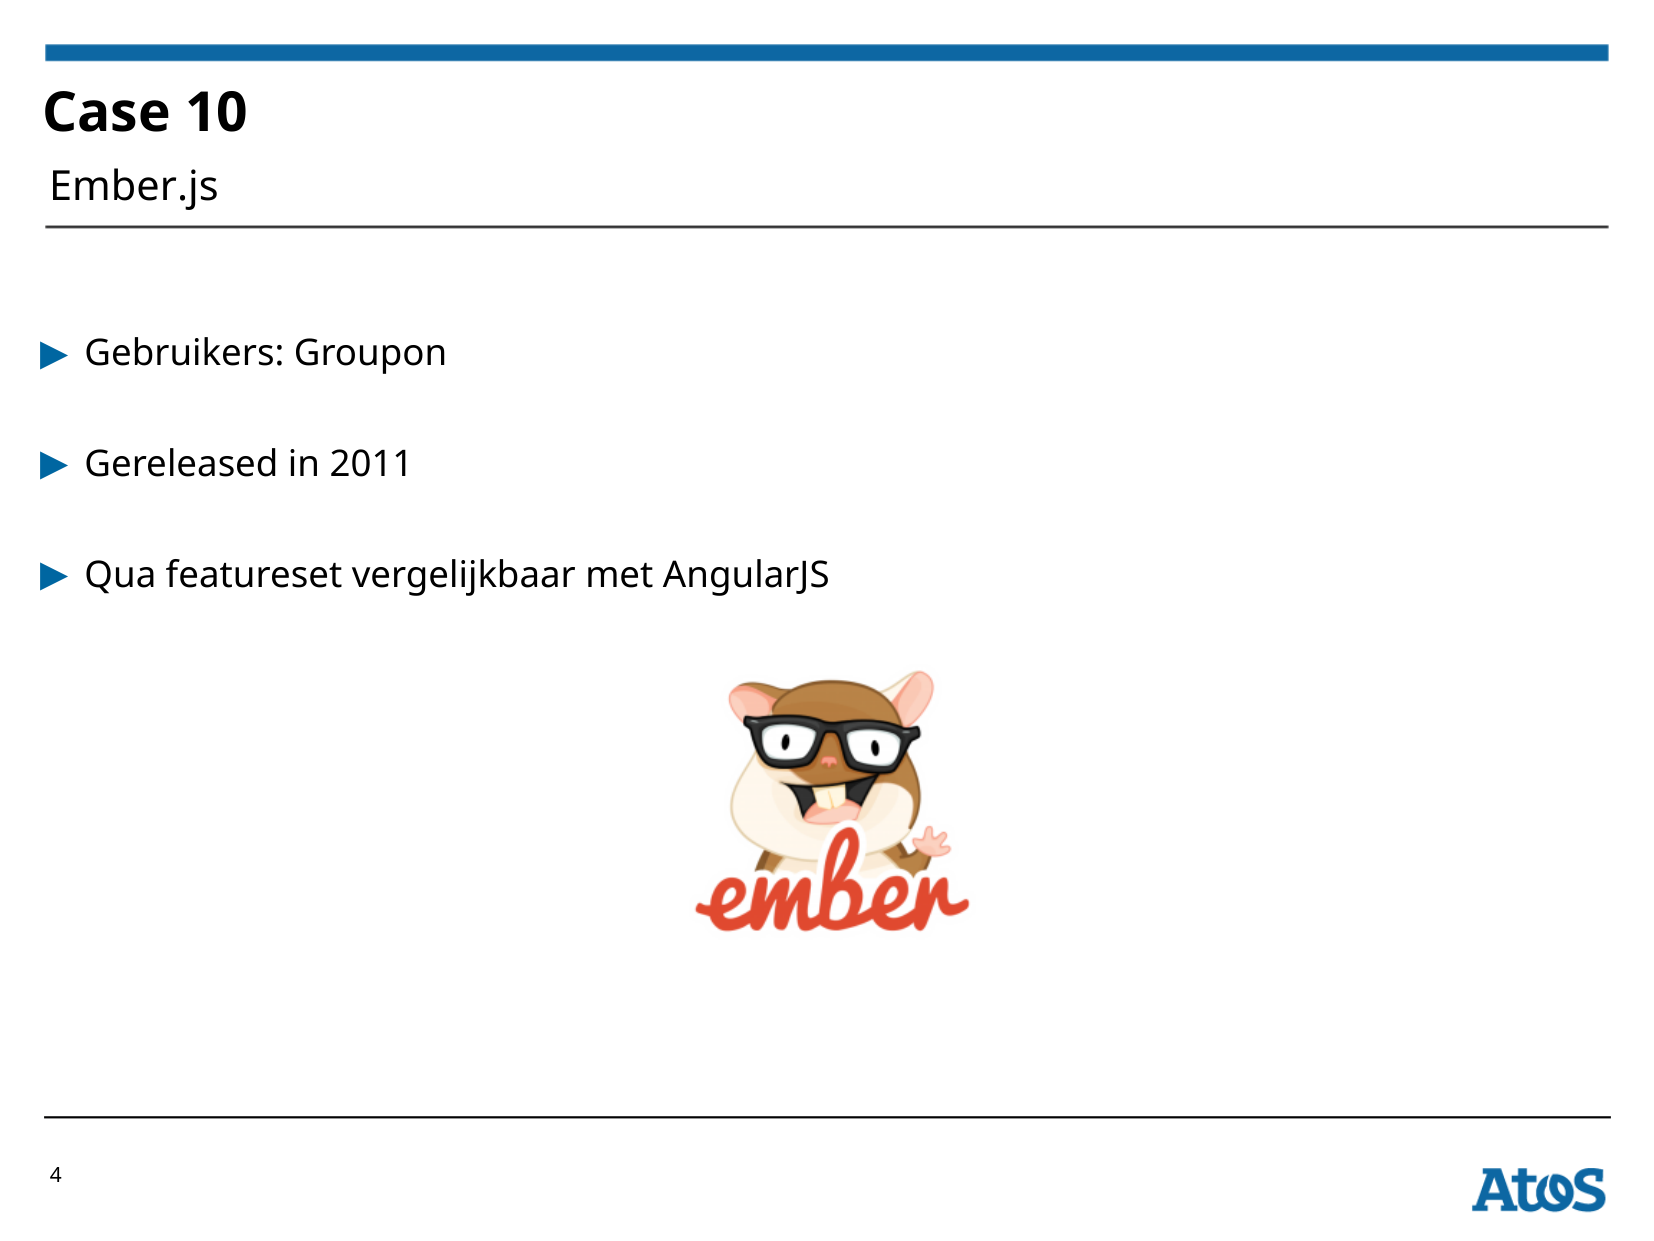

# Case 10
Ember.js
Gebruikers: Groupon
Gereleased in 2011
Qua featureset vergelijkbaar met AngularJS